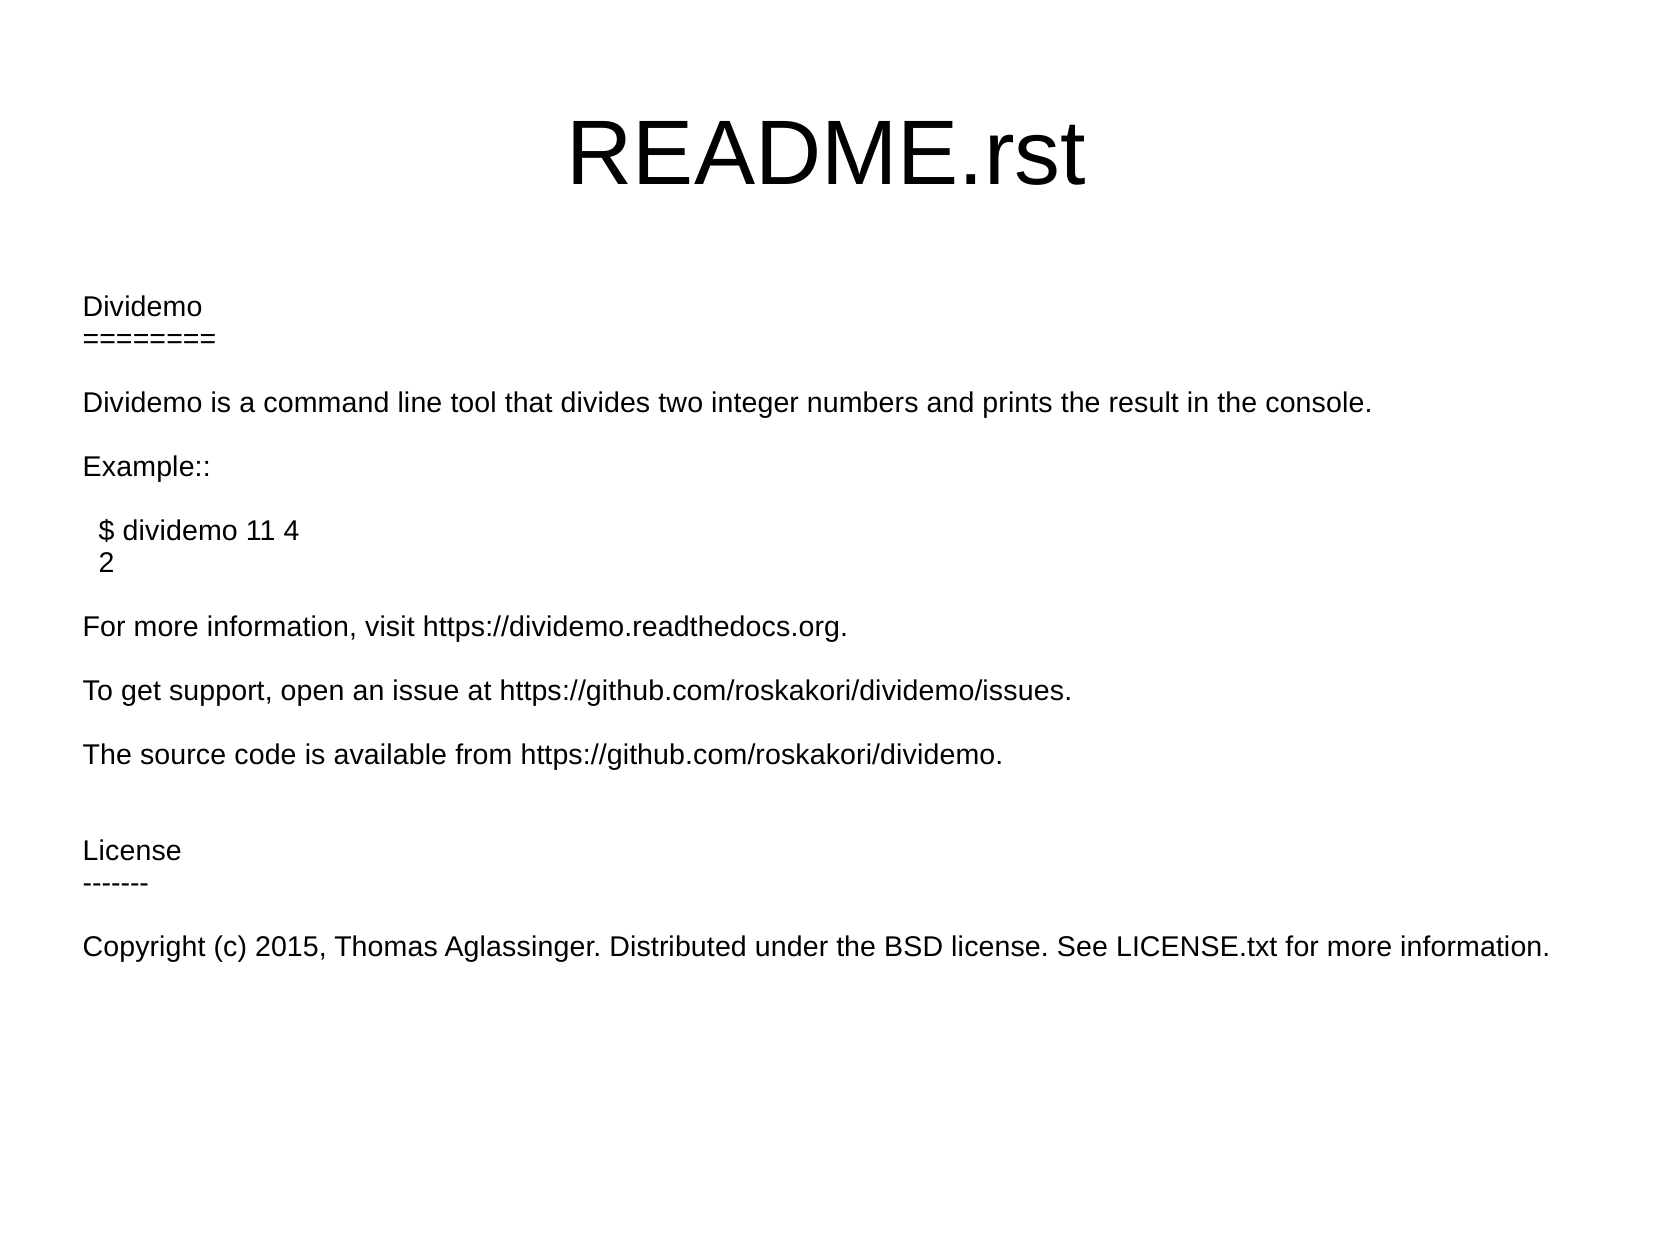

# README.rst
Dividemo
========
Dividemo is a command line tool that divides two integer numbers and prints the result in the console.
Example::
 $ dividemo 11 4
 2
For more information, visit https://dividemo.readthedocs.org.
To get support, open an issue at https://github.com/roskakori/dividemo/issues.
The source code is available from https://github.com/roskakori/dividemo.
License
-------
Copyright (c) 2015, Thomas Aglassinger. Distributed under the BSD license. See LICENSE.txt for more information.